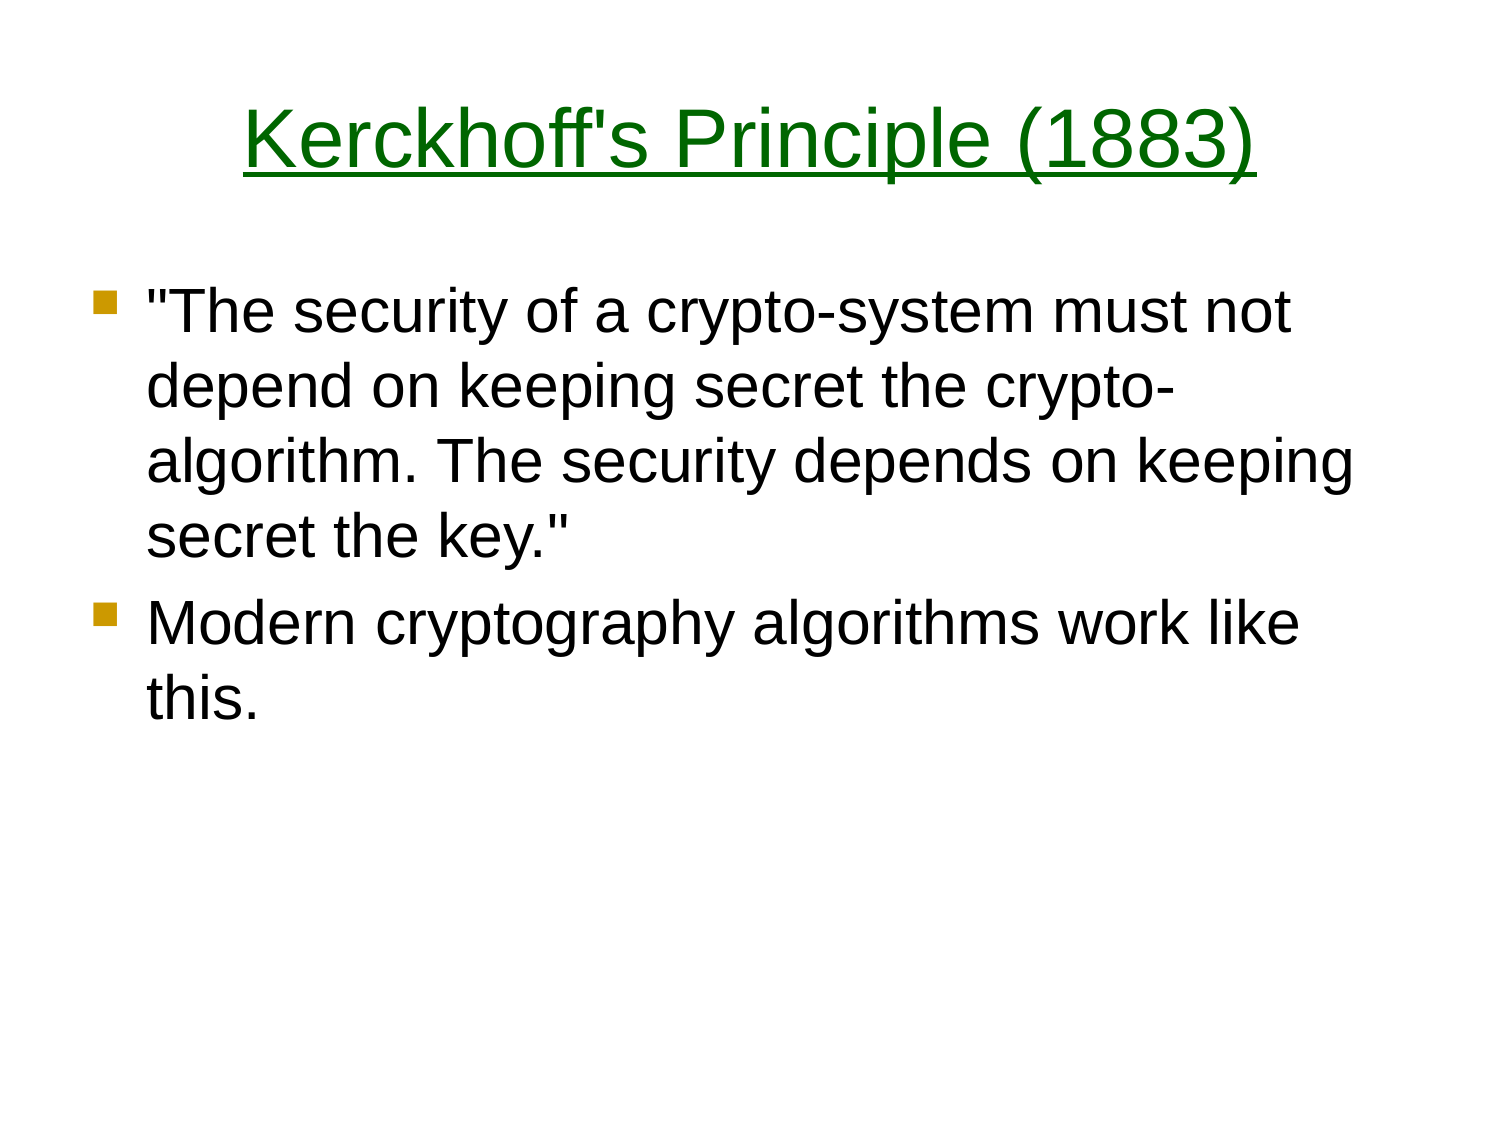

# Kerckhoff's Principle (1883)
"The security of a crypto-system must not depend on keeping secret the crypto-algorithm. The security depends on keeping secret the key."
Modern cryptography algorithms work like this.